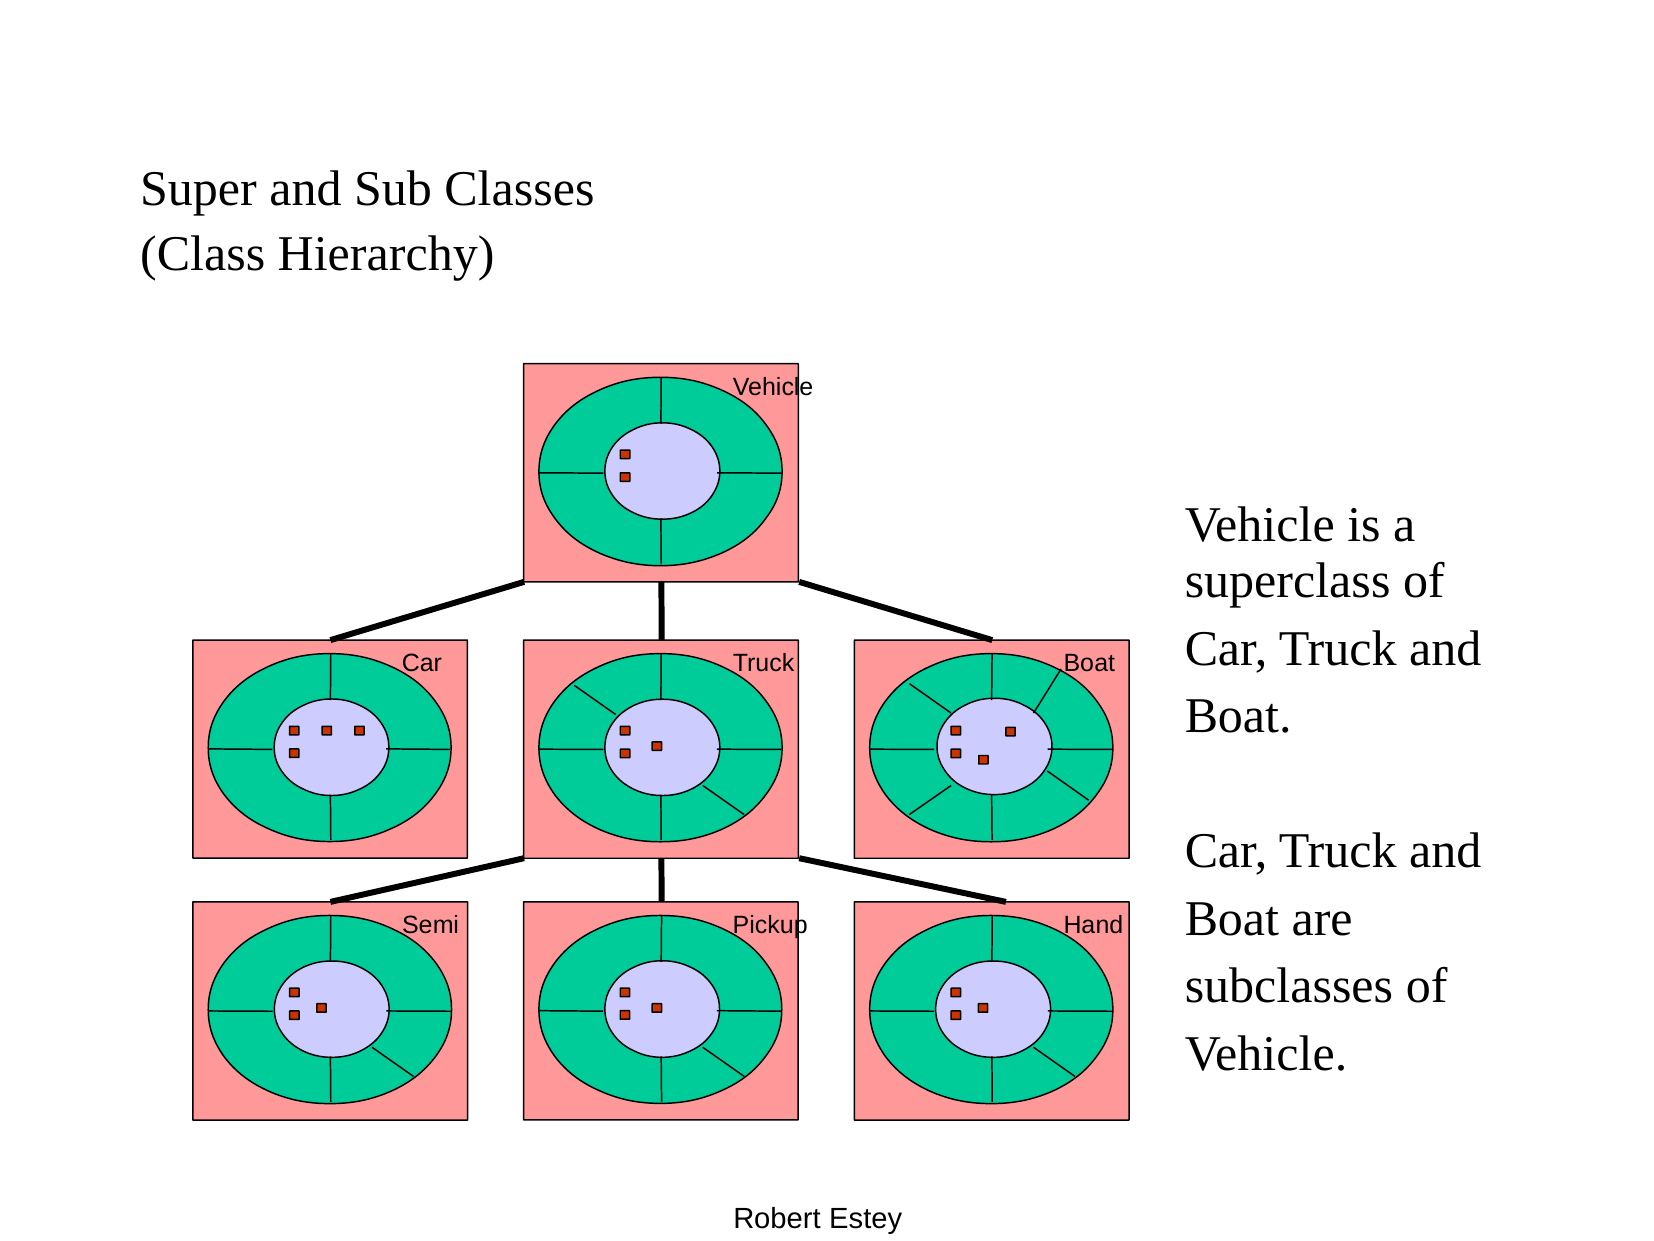

Super and Sub Classes
(Class Hierarchy)
Vehicle
Vehicle is a
superclass of
Car, Truck and
Car
Truck
Boat
Boat.
Car, Truck and
Boat are
Semi
Pickup
Hand
subclasses of
Vehicle.
Robert Estey
07 April 1999